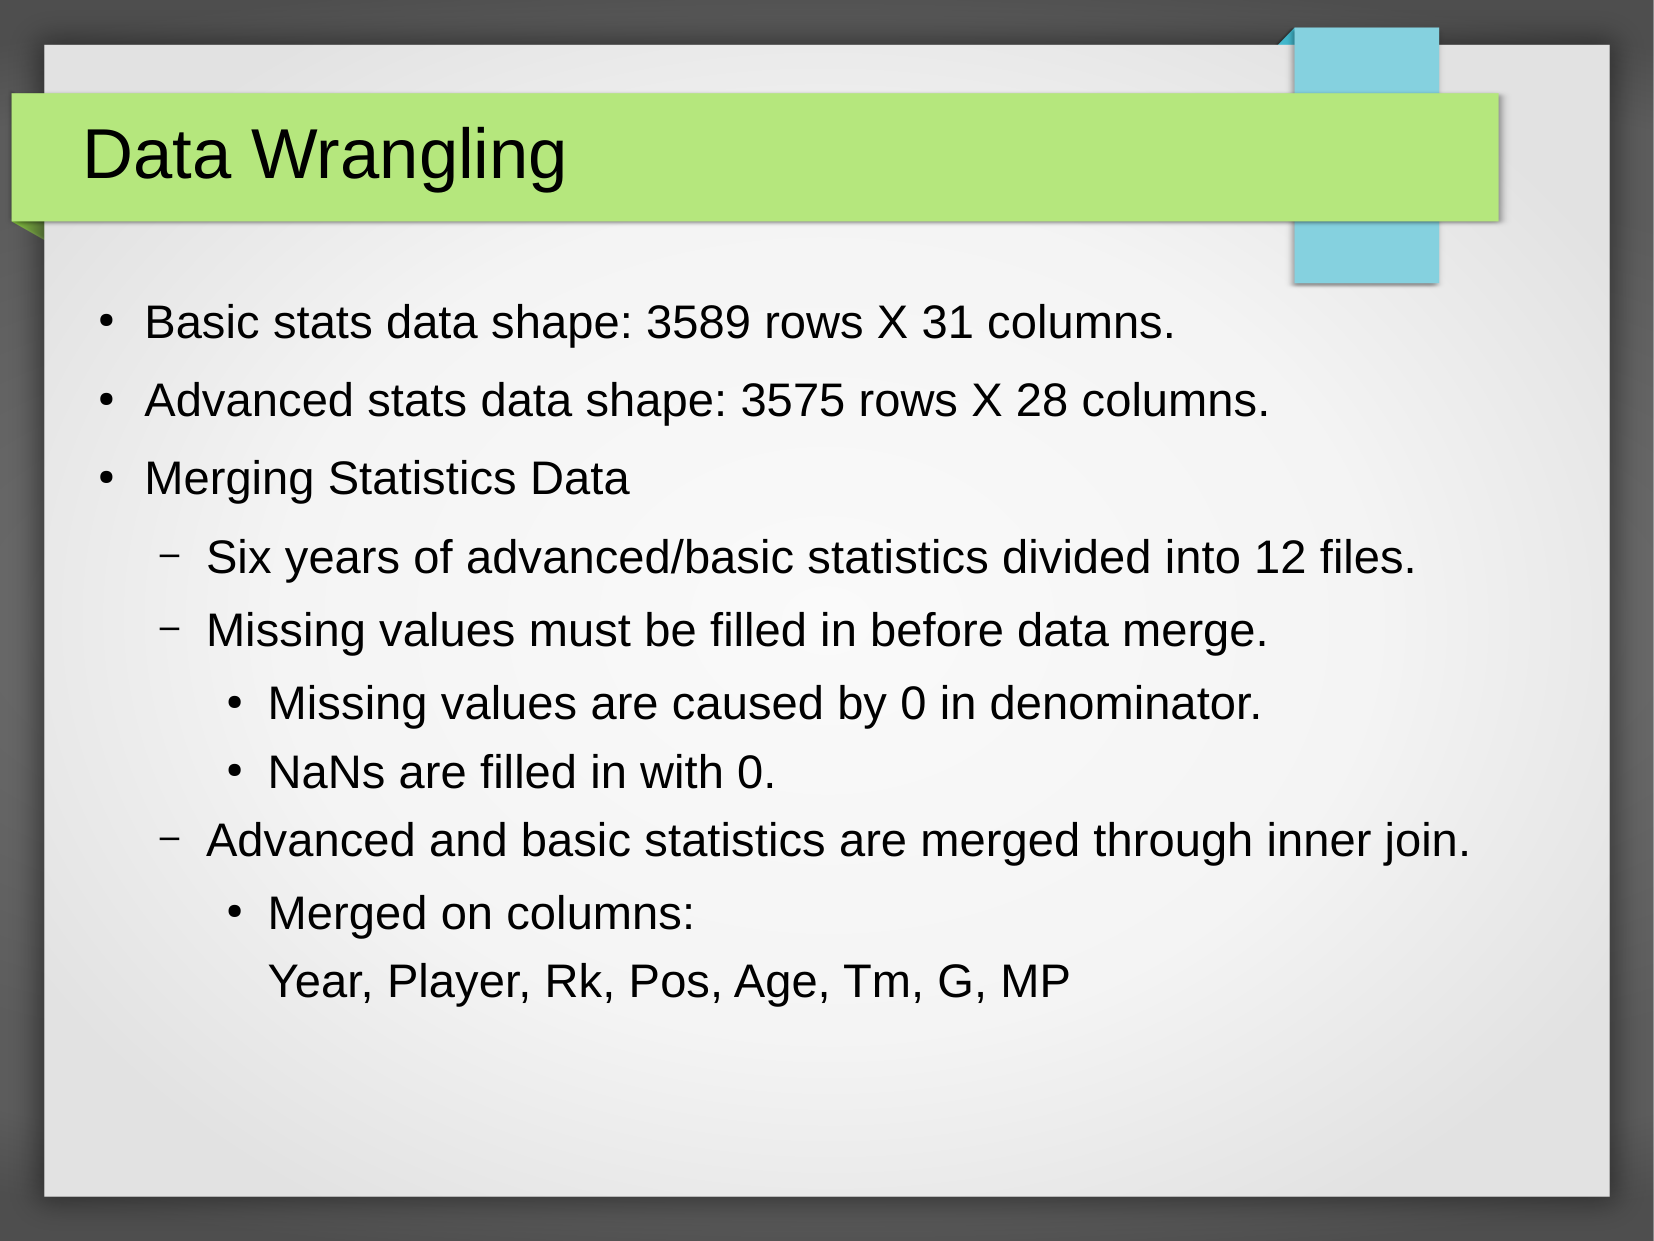

# Data Wrangling
Basic stats data shape: 3589 rows X 31 columns.
Advanced stats data shape: 3575 rows X 28 columns.
Merging Statistics Data
Six years of advanced/basic statistics divided into 12 files.
Missing values must be filled in before data merge.
Missing values are caused by 0 in denominator.
NaNs are filled in with 0.
Advanced and basic statistics are merged through inner join.
Merged on columns:
Year, Player, Rk, Pos, Age, Tm, G, MP